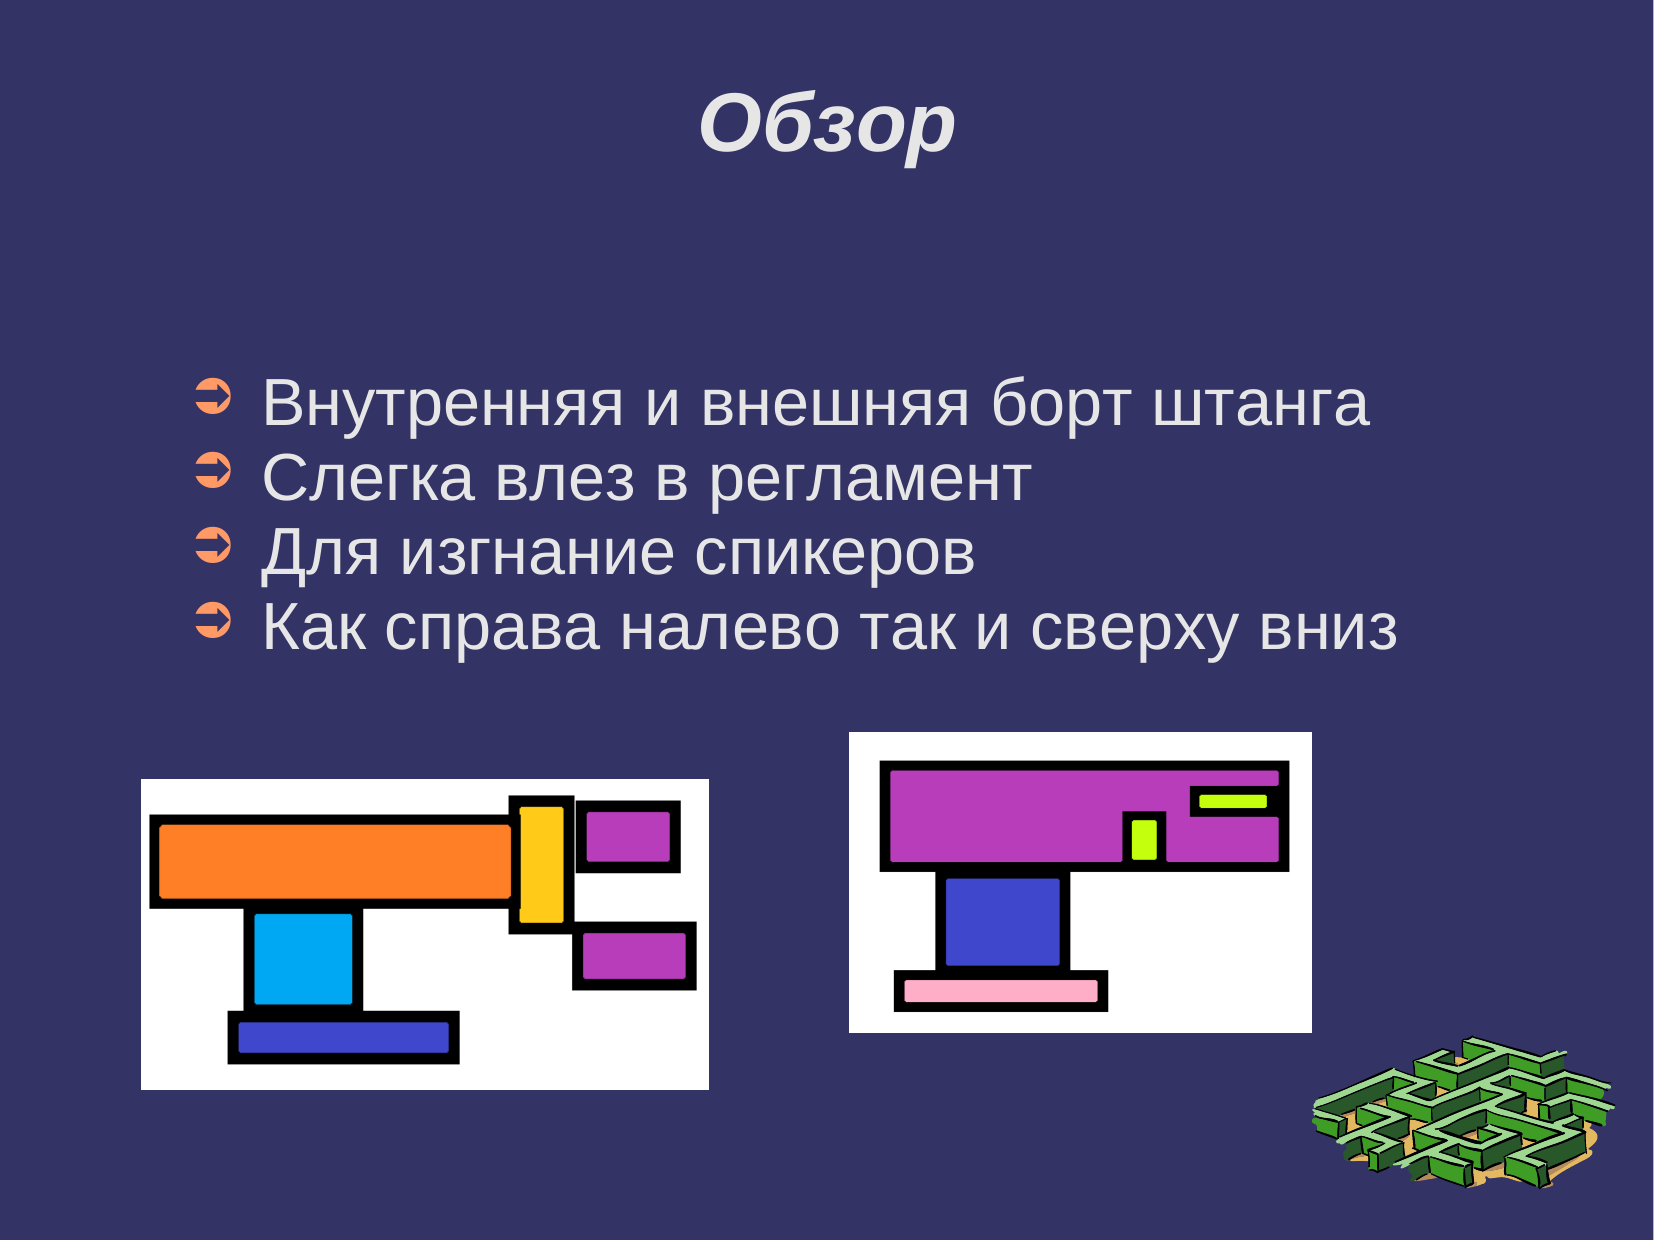

# Обзор
Внутренняя и внешняя борт штанга
Слегка влез в регламент
Для изгнание спикеров
Как справа налево так и сверху вниз